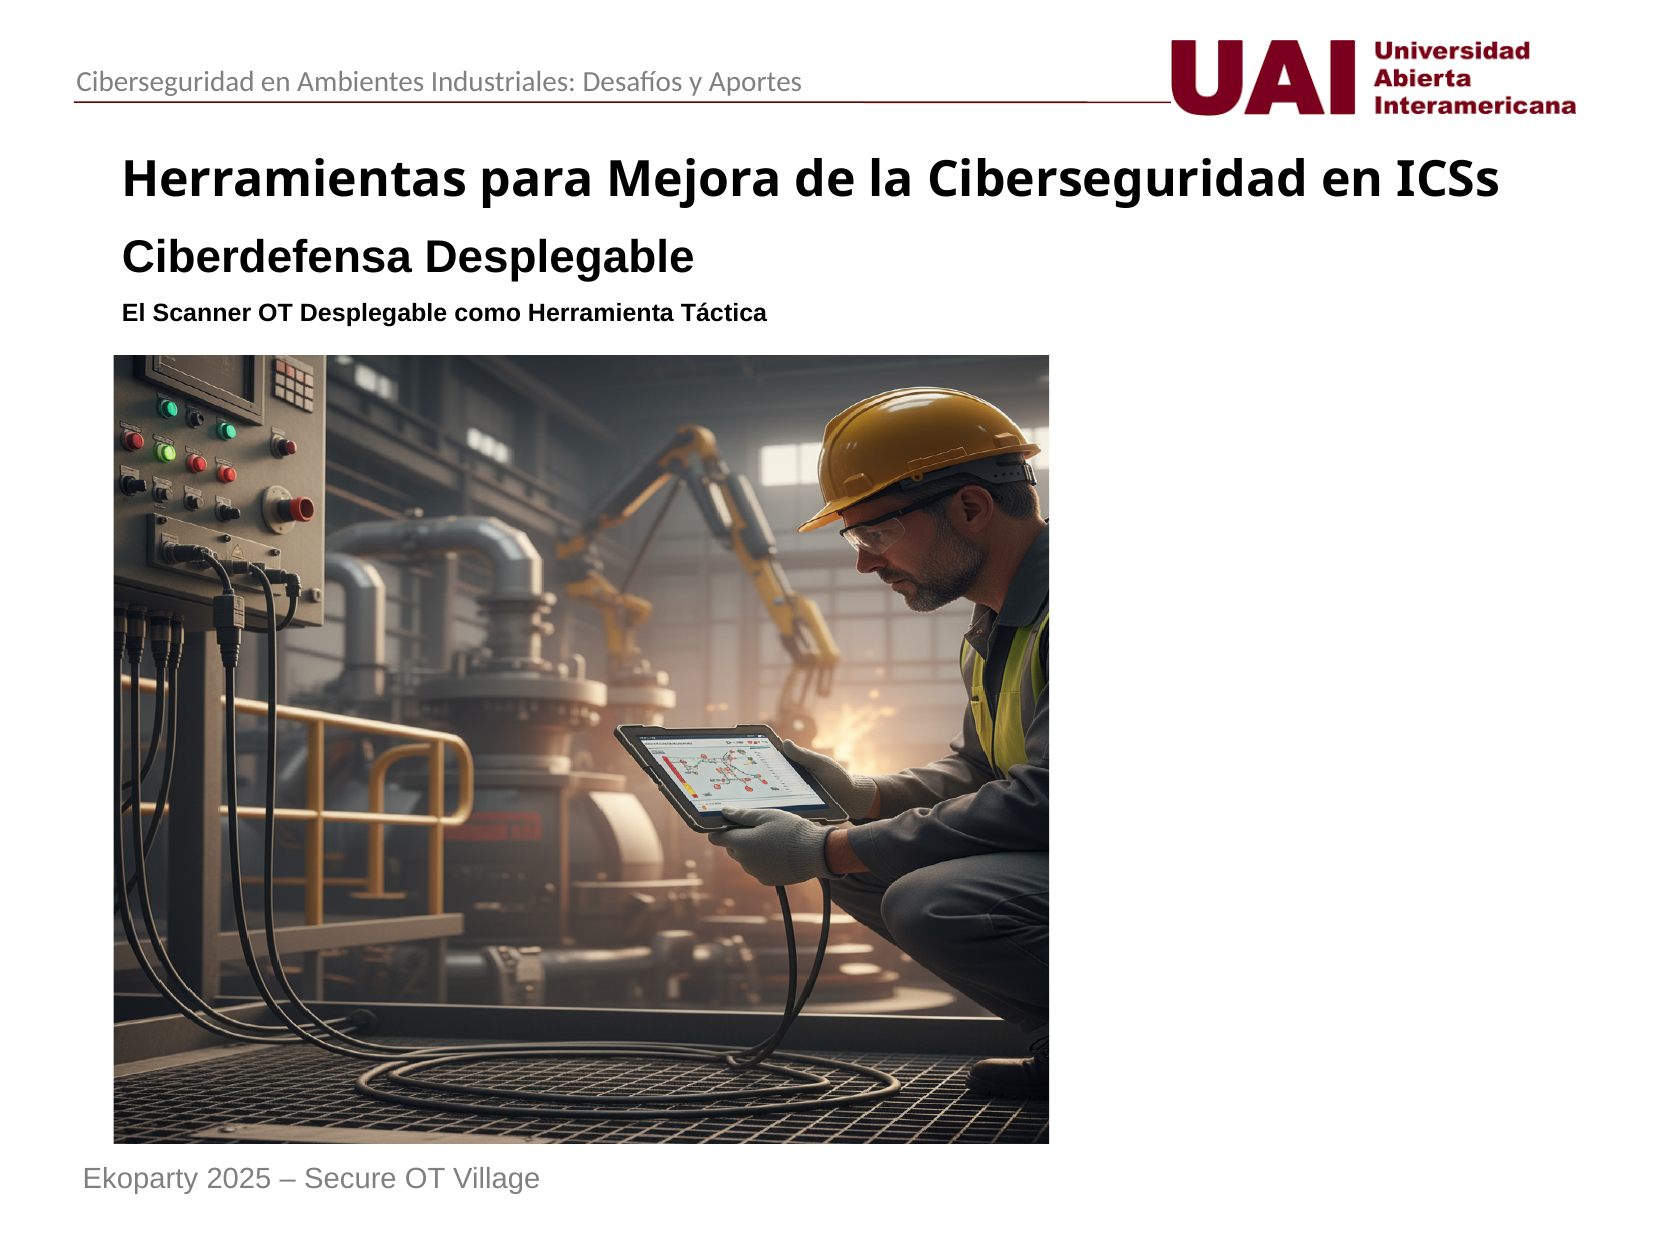

Herramientas para Mejora de la Ciberseguridad en ICSs
Ciberdefensa Desplegable
El Scanner OT Desplegable como Herramienta Táctica